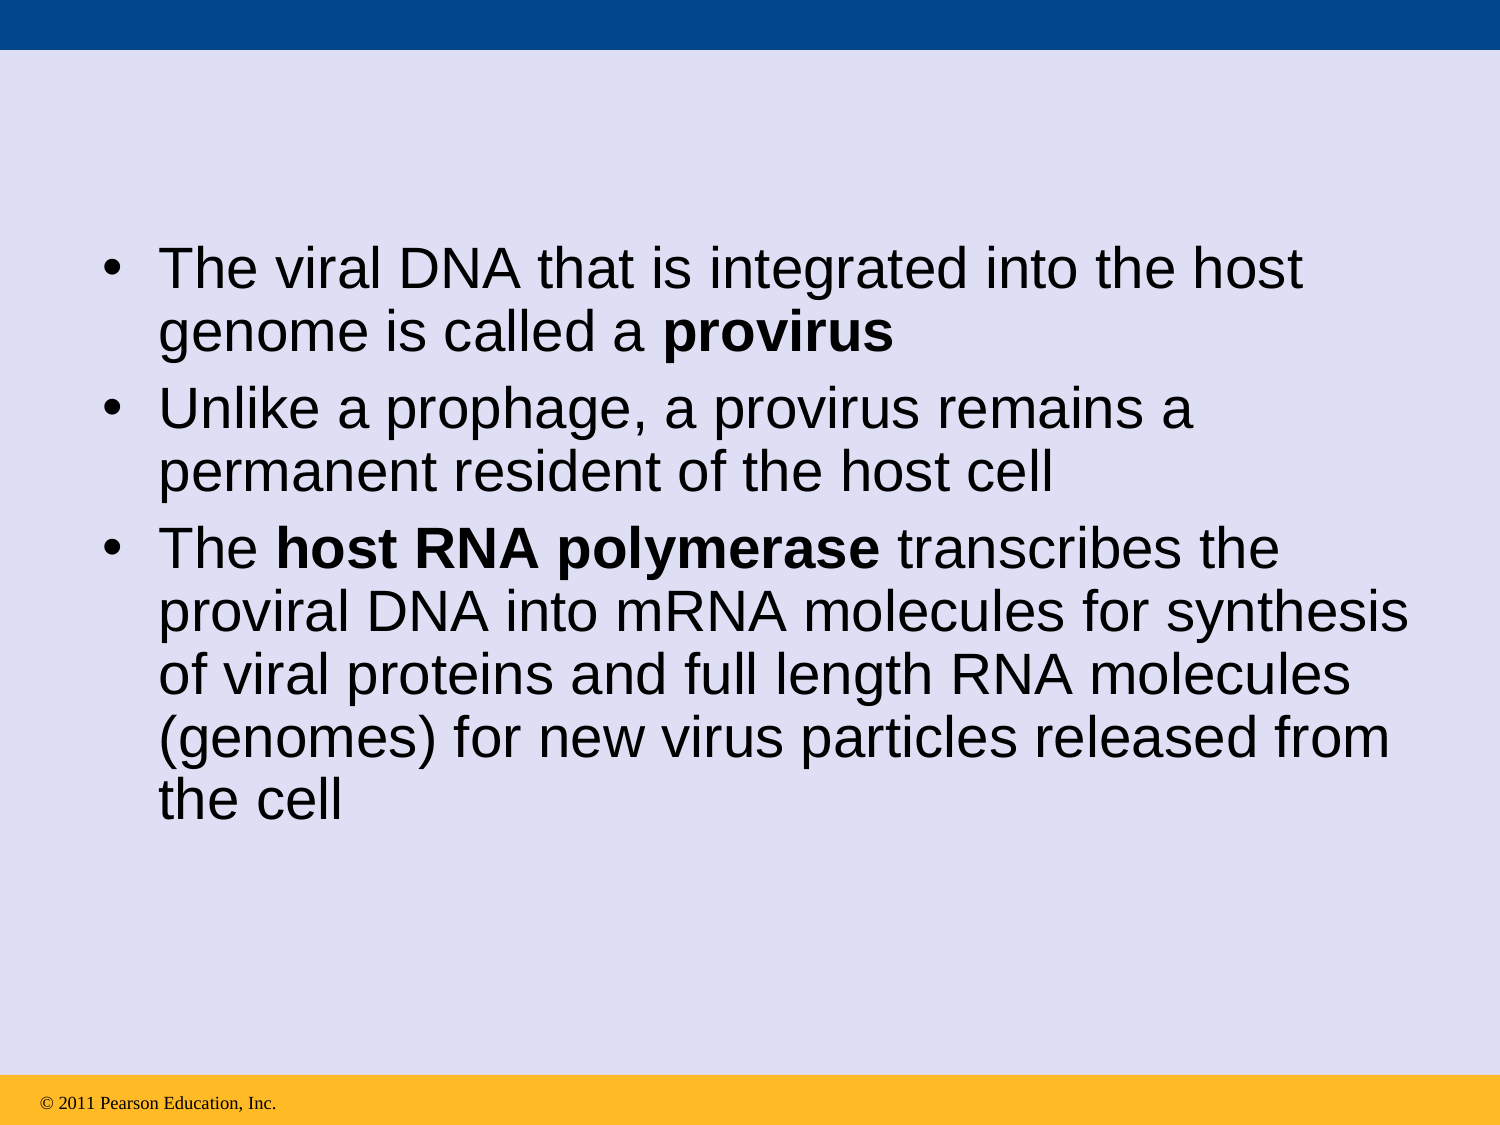

# The viral DNA that is integrated into the host genome is called a provirus
Unlike a prophage, a provirus remains a permanent resident of the host cell
The host RNA polymerase transcribes the proviral DNA into mRNA molecules for synthesis of viral proteins and full length RNA molecules (genomes) for new virus particles released from the cell
© 2011 Pearson Education, Inc.